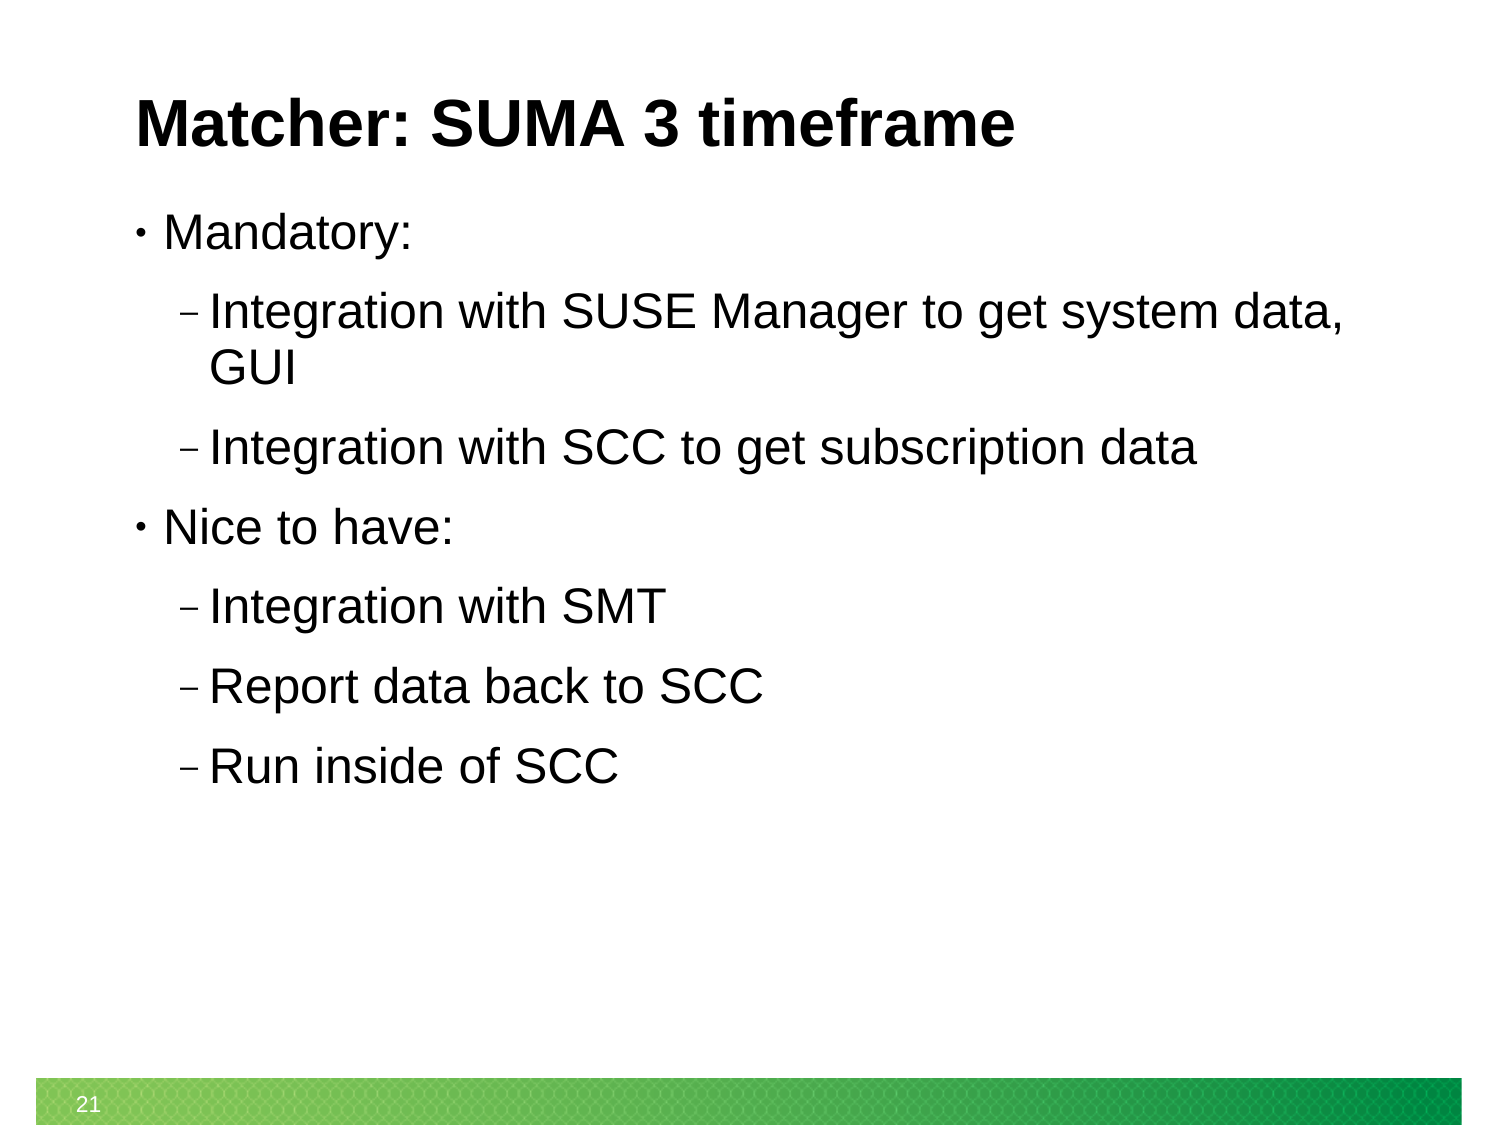

# Matcher: SUMA 3 timeframe
Mandatory:
Integration with SUSE Manager to get system data, GUI
Integration with SCC to get subscription data
Nice to have:
Integration with SMT
Report data back to SCC
Run inside of SCC